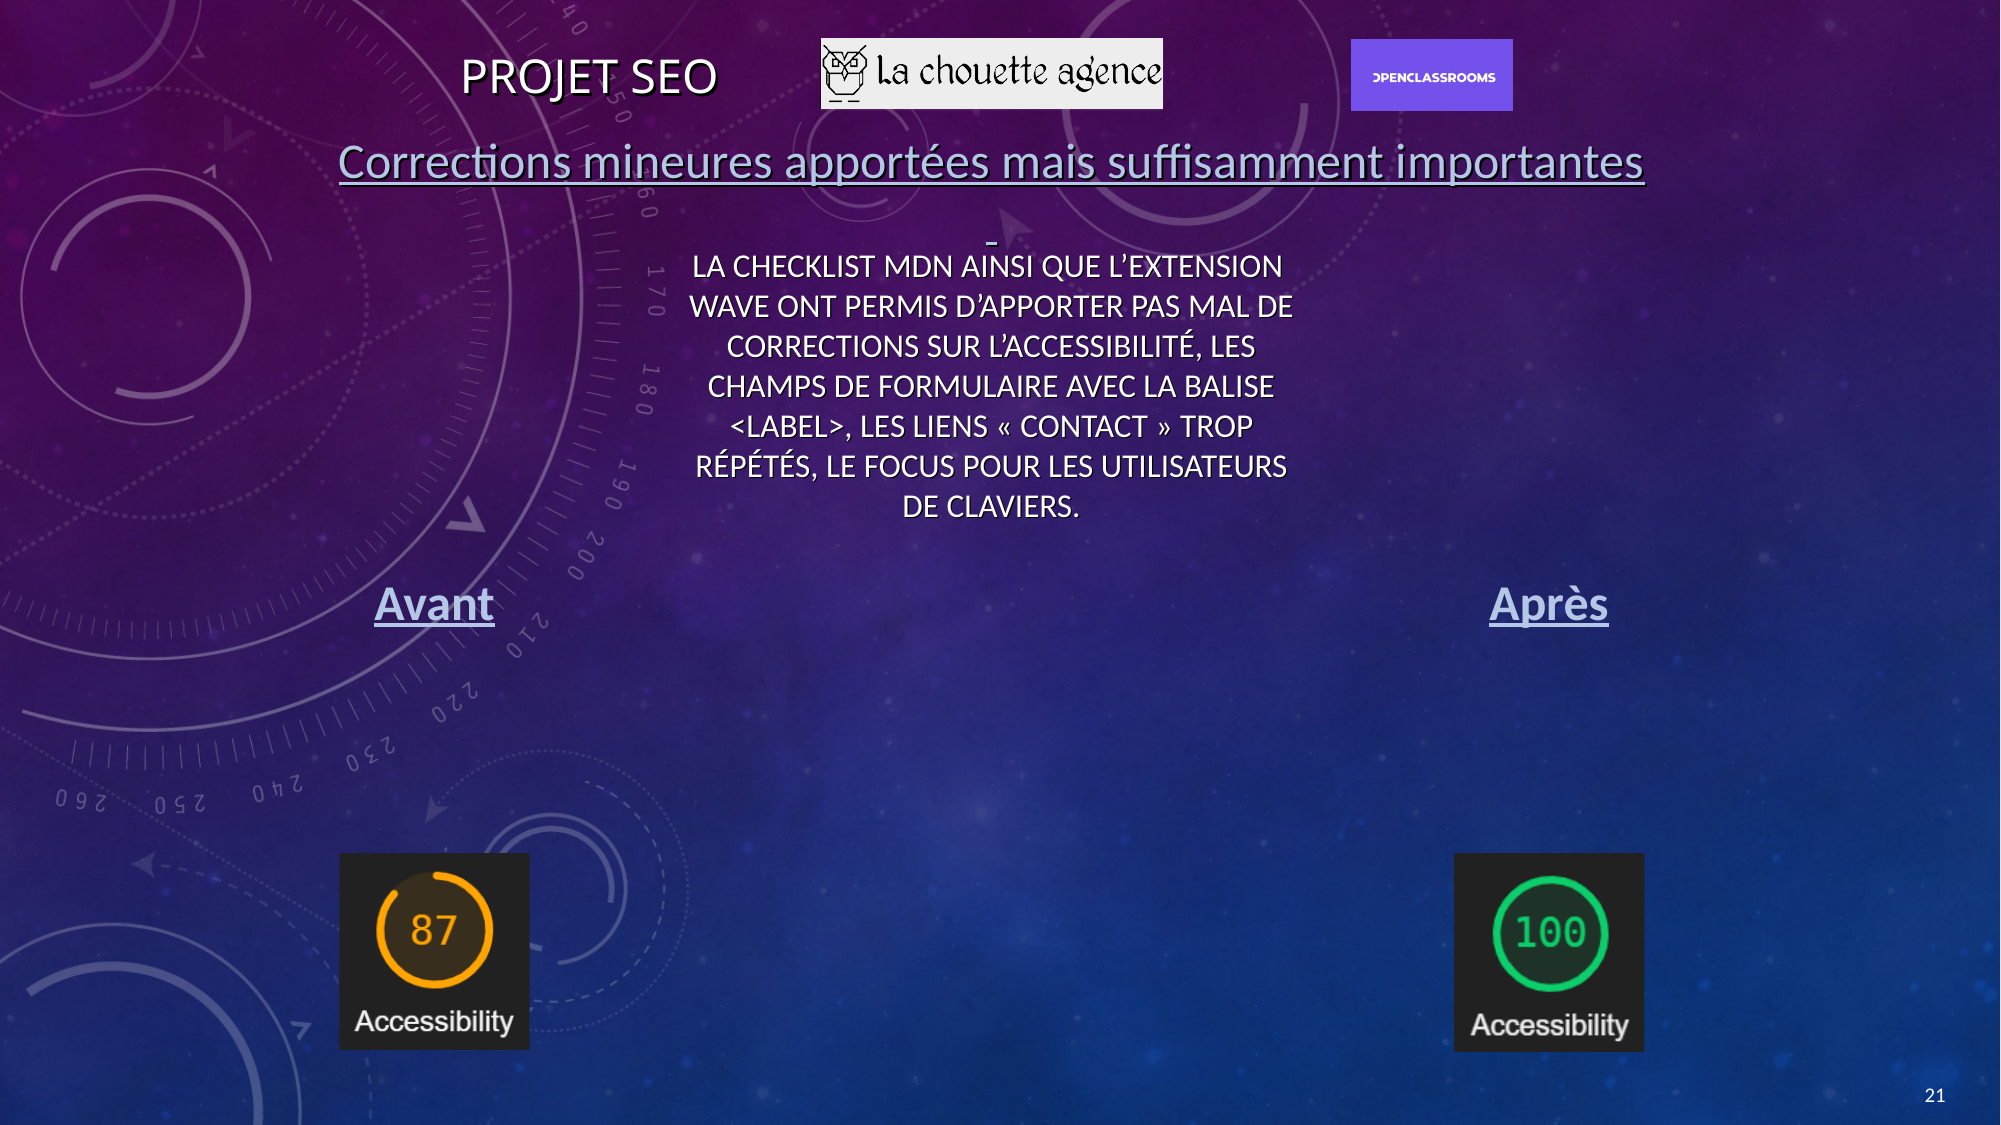

# Projet SEO					 avec
Corrections mineures apportées mais suffisamment importantes
La checklist MDN ainsi que l’extension Wave ont permis d’apporter pas mal de corrections sur l’accessibilité, les champs de formulaire avec la balise <label>, les liens « contact » trop répétés, le focus pour les utilisateurs de claviers.
Avant
Après